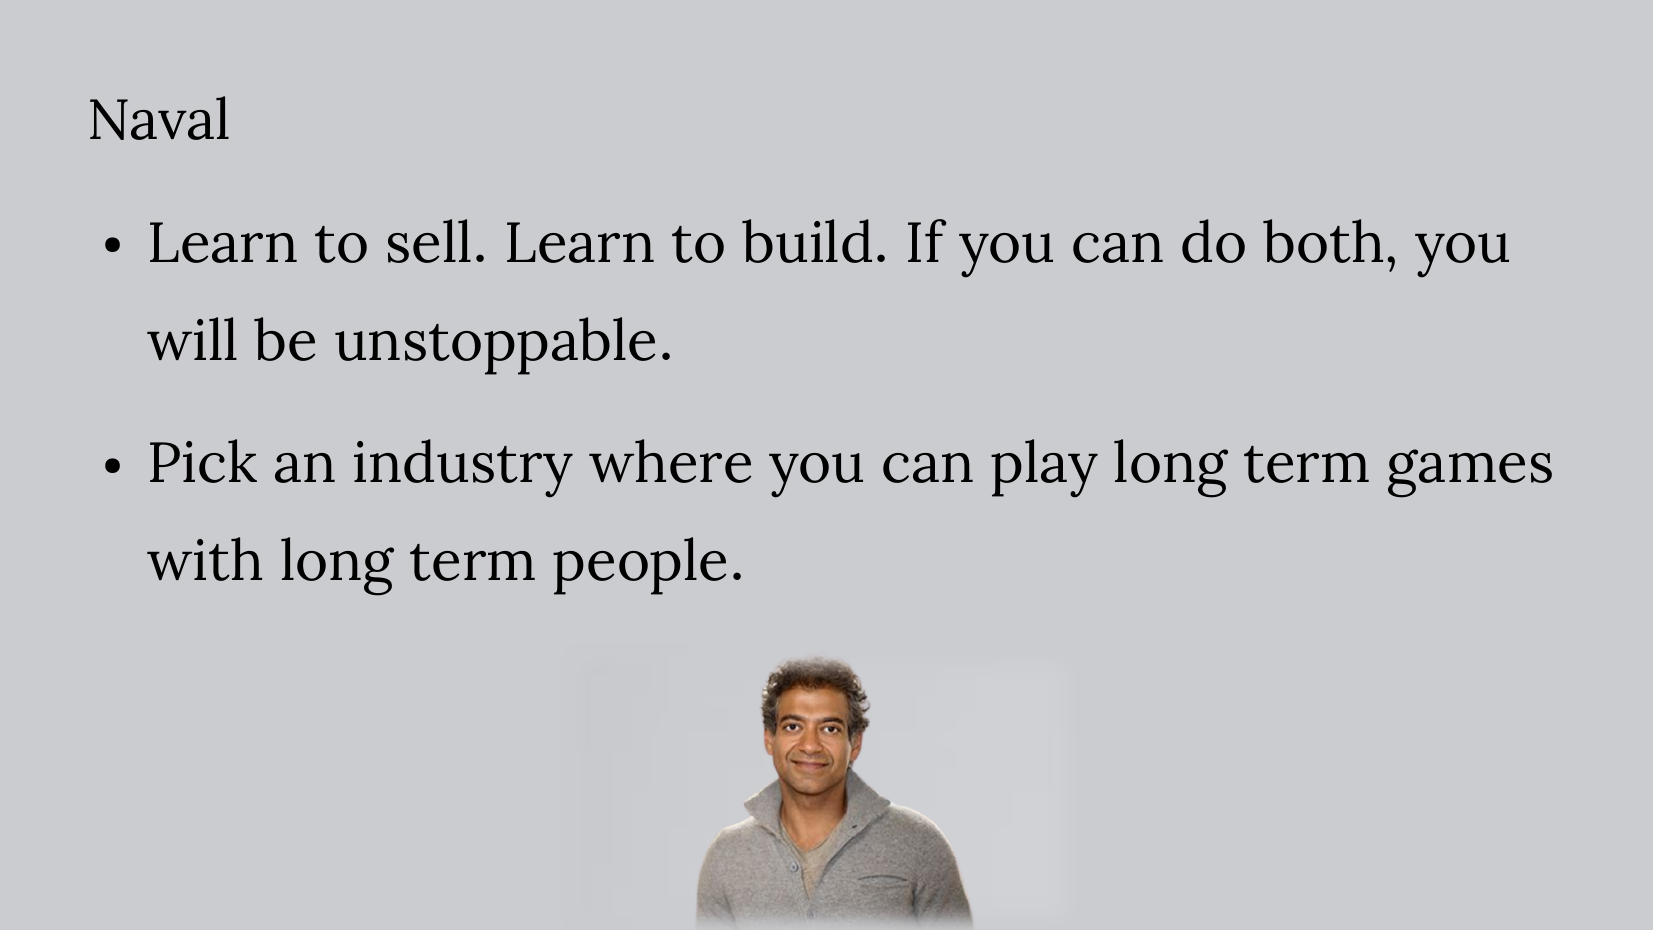

# Naval
Learn to sell. Learn to build. If you can do both, you will be unstoppable.
Pick an industry where you can play long term games with long term people.